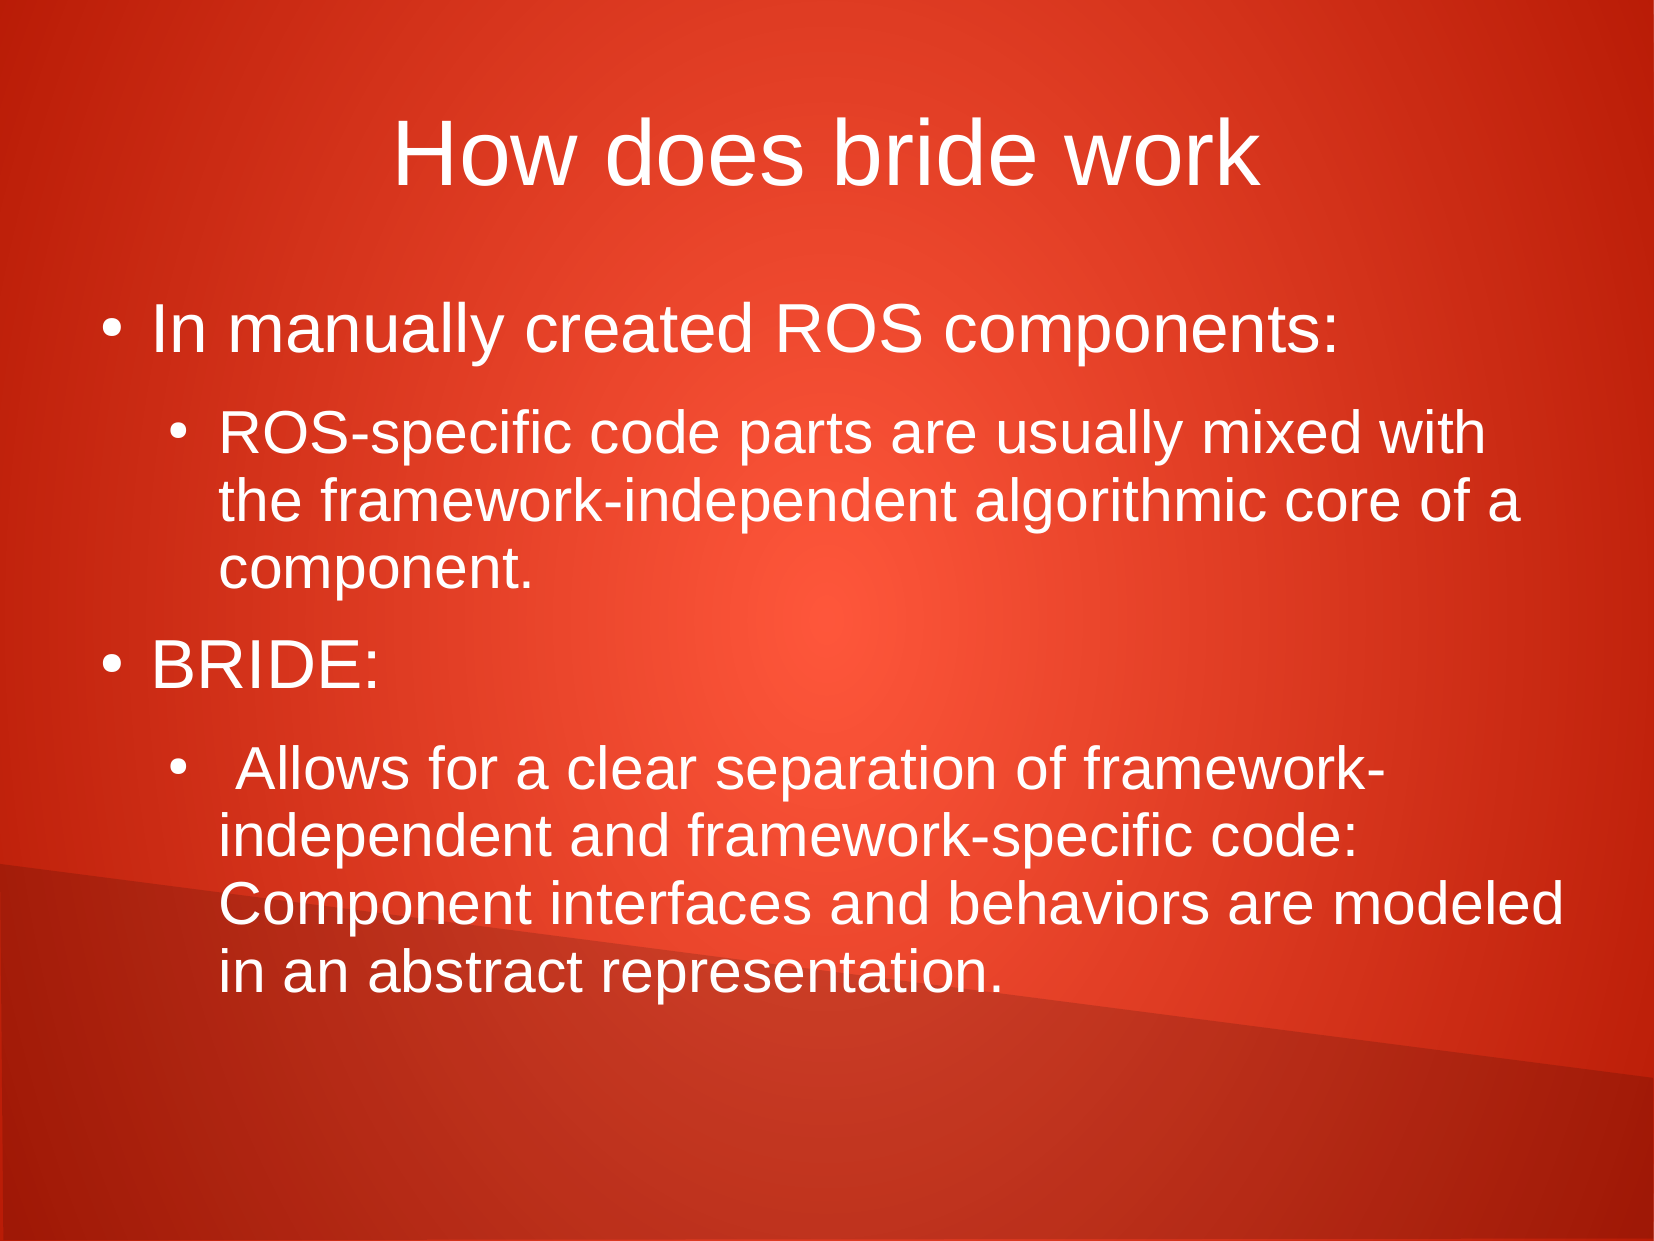

# How does bride work
In manually created ROS components:
ROS-specific code parts are usually mixed with the framework-independent algorithmic core of a component.
BRIDE:
 Allows for a clear separation of framework-independent and framework-specific code: Component interfaces and behaviors are modeled in an abstract representation.